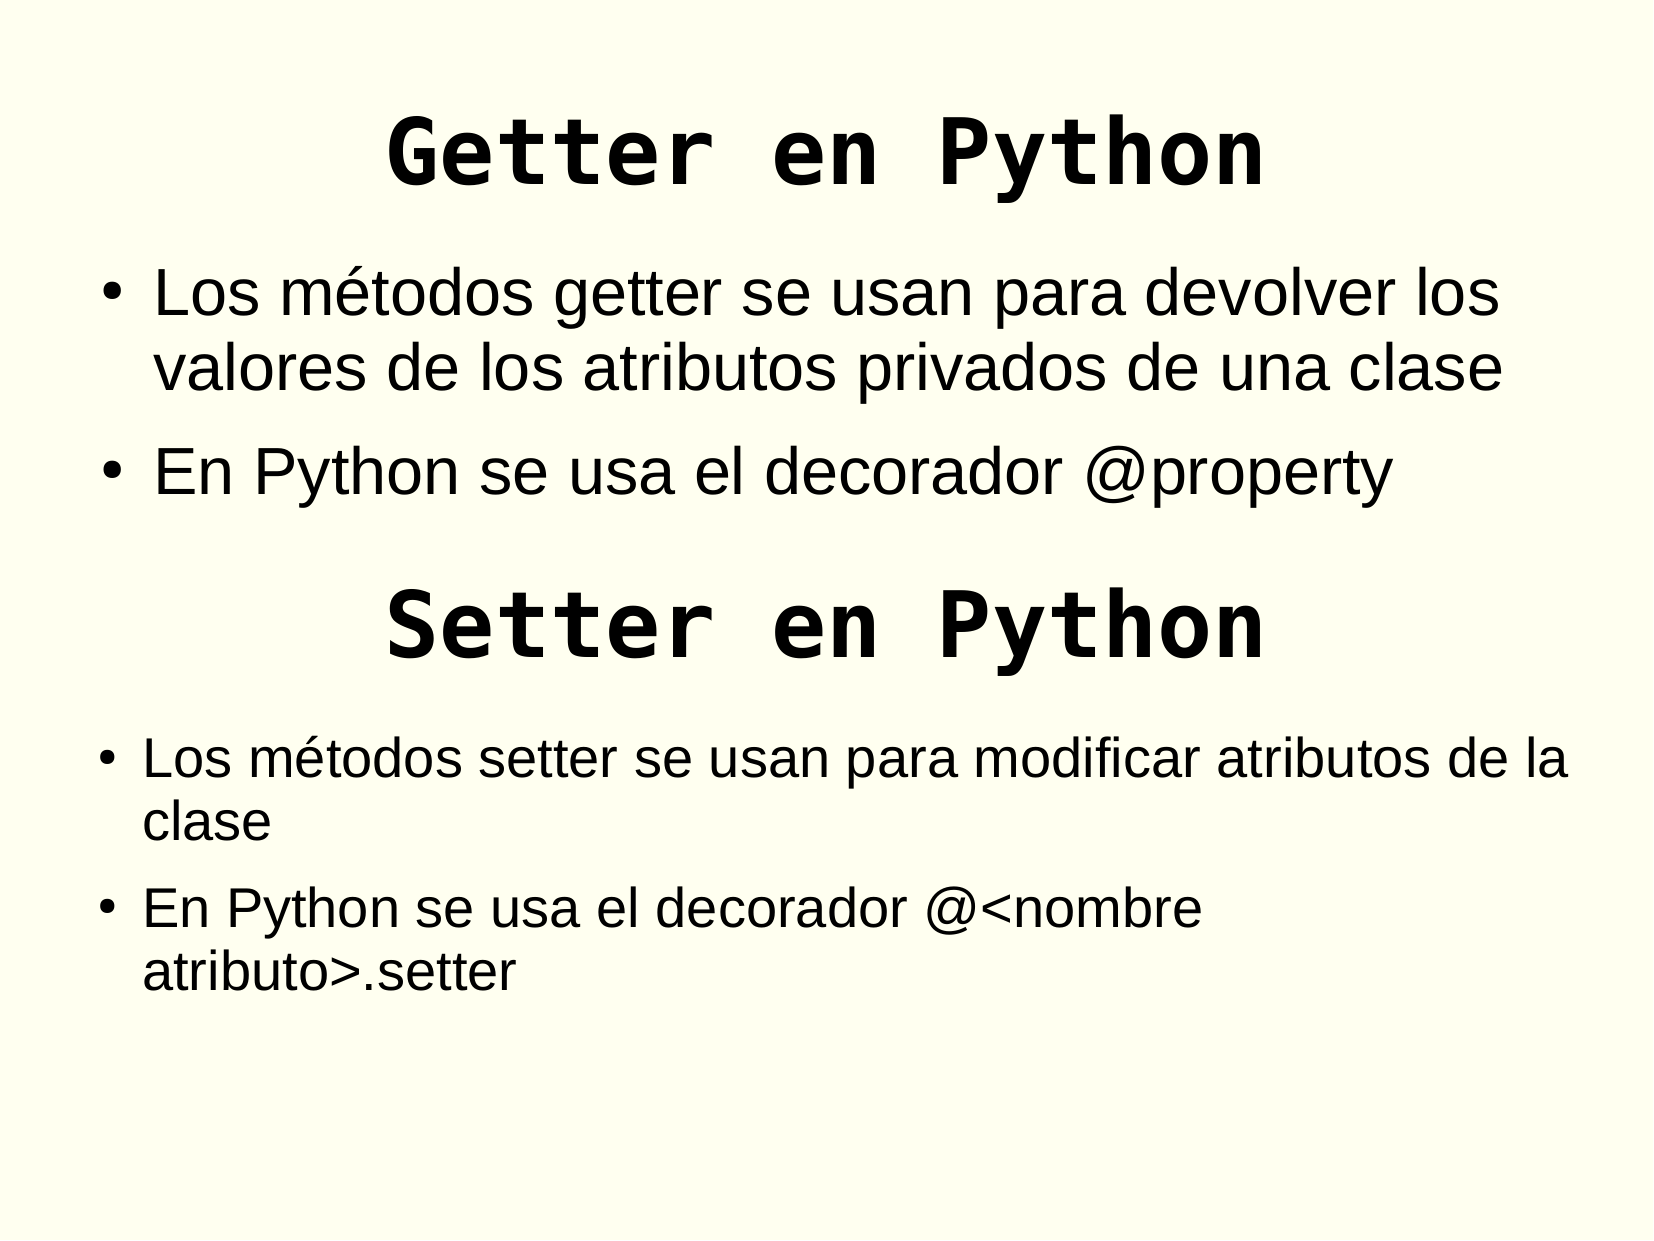

# Getter en Python
Los métodos getter se usan para devolver los valores de los atributos privados de una clase
En Python se usa el decorador @property
Setter en Python
Los métodos setter se usan para modificar atributos de la clase
En Python se usa el decorador @<nombre atributo>.setter